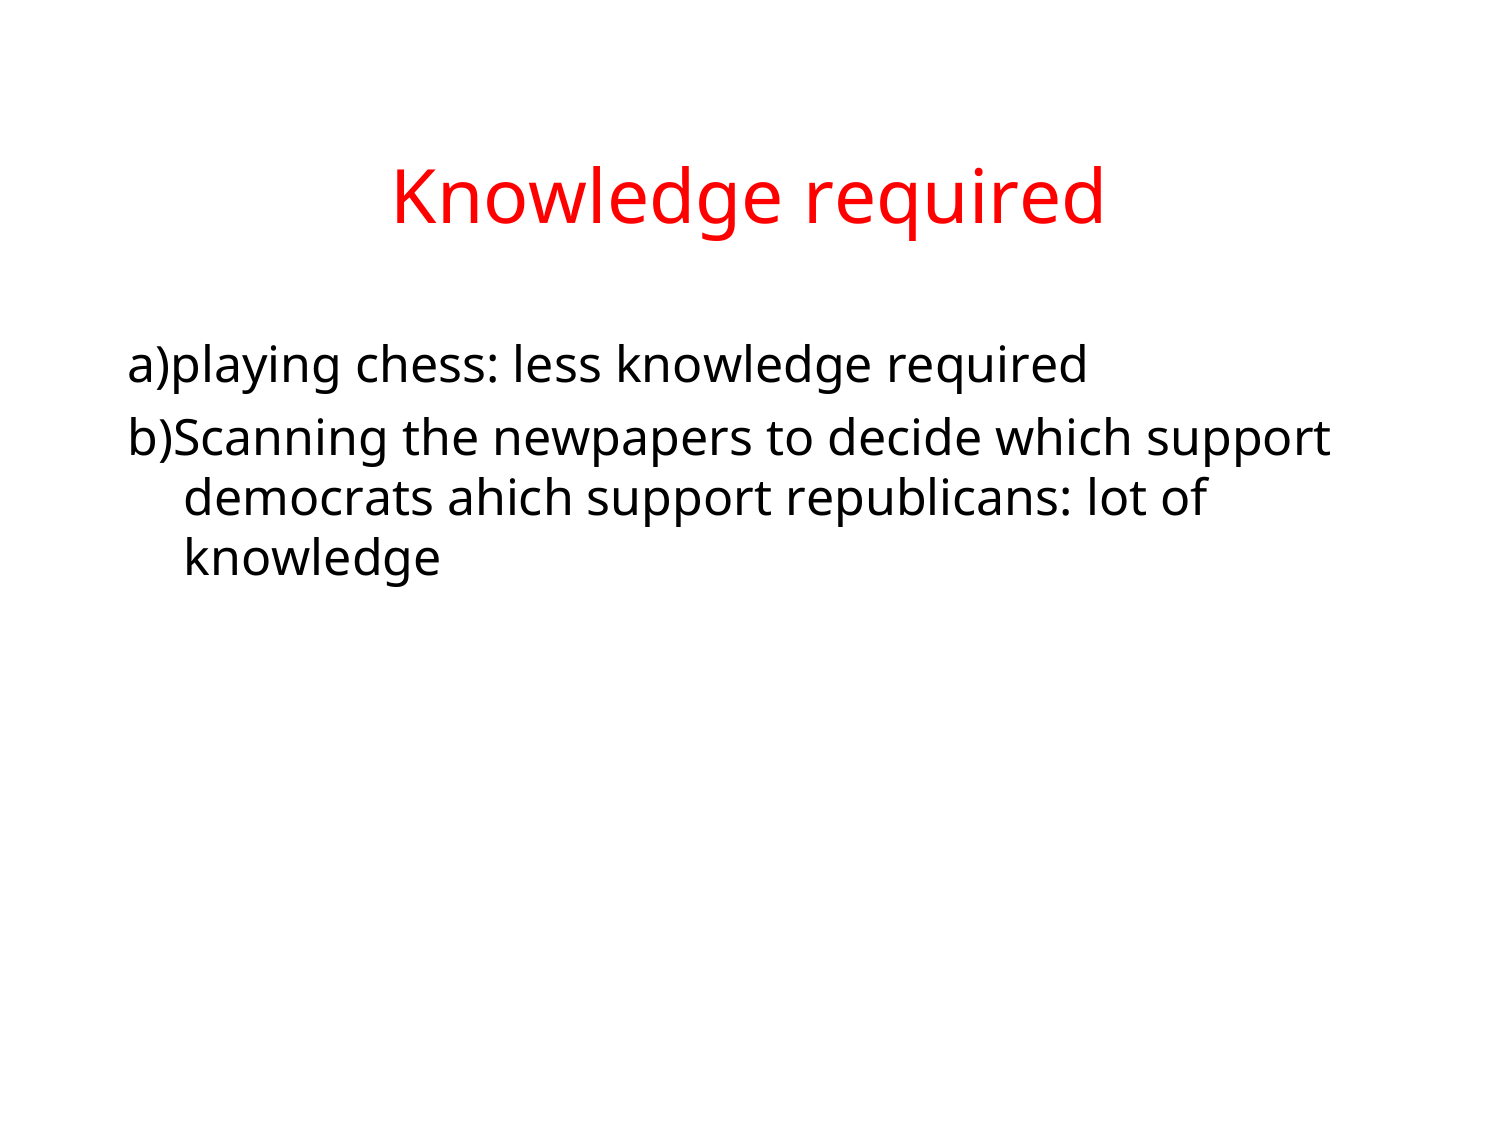

# Knowledge required
a)playing chess: less knowledge required
b)Scanning the newpapers to decide which support democrats ahich support republicans: lot of knowledge